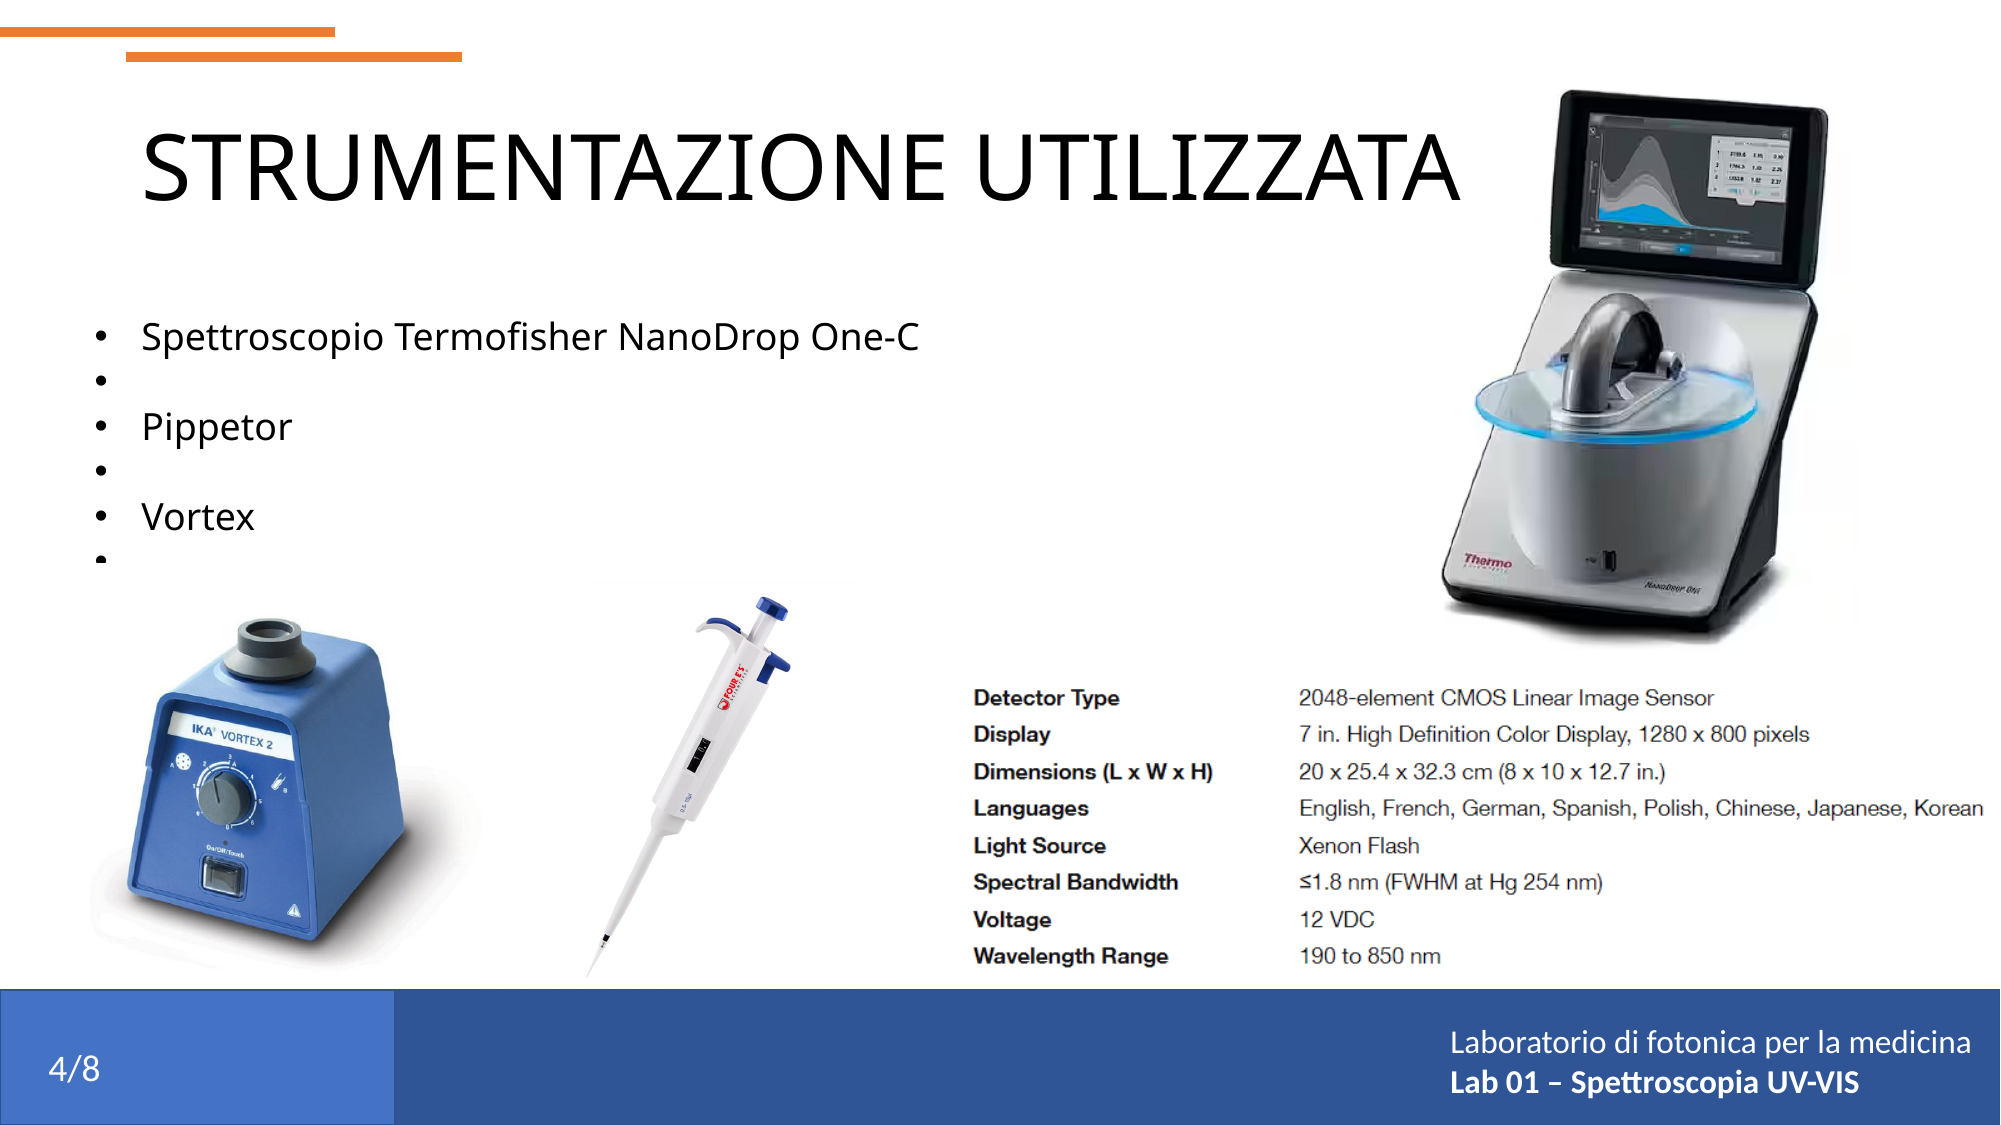

STRUMENTAZIONE UTILIZZATA
Spettroscopio Termofisher NanoDrop One-C
Pippetor
Vortex
Laboratorio di fotonica per la medicina
Lab 01 – Spettroscopia UV-VIS
4/8